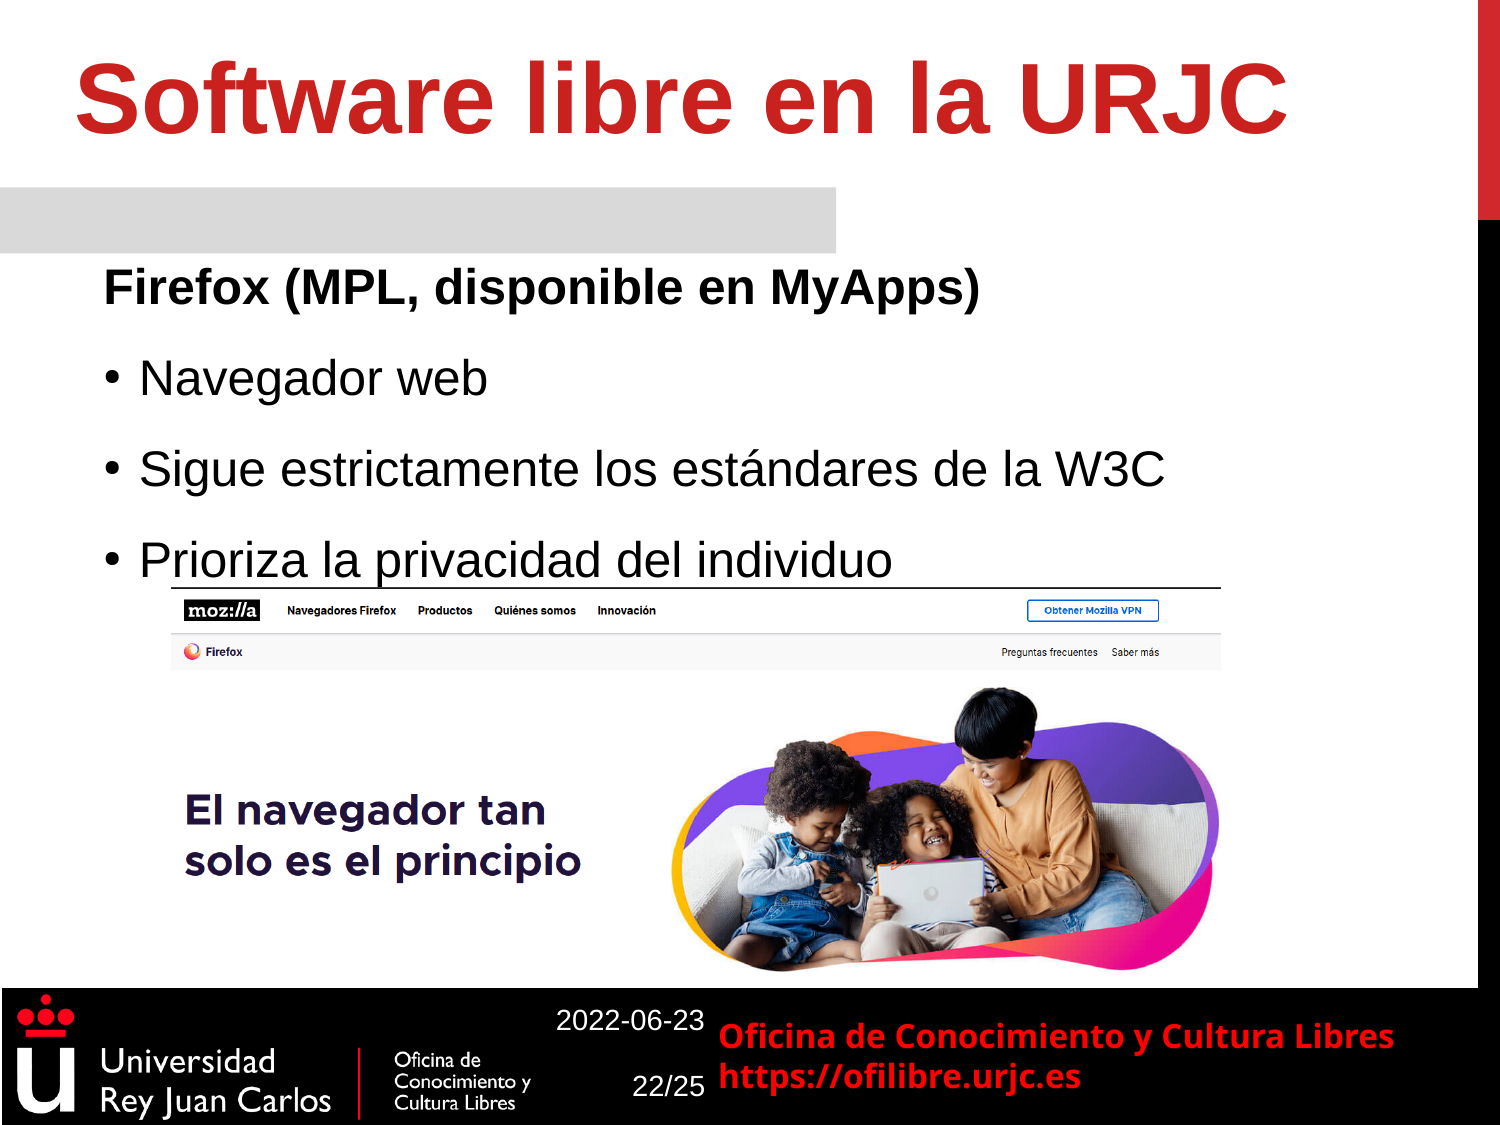

#
Software libre en la URJC
Firefox (MPL, disponible en MyApps)
Navegador web
Sigue estrictamente los estándares de la W3C
Prioriza la privacidad del individuo